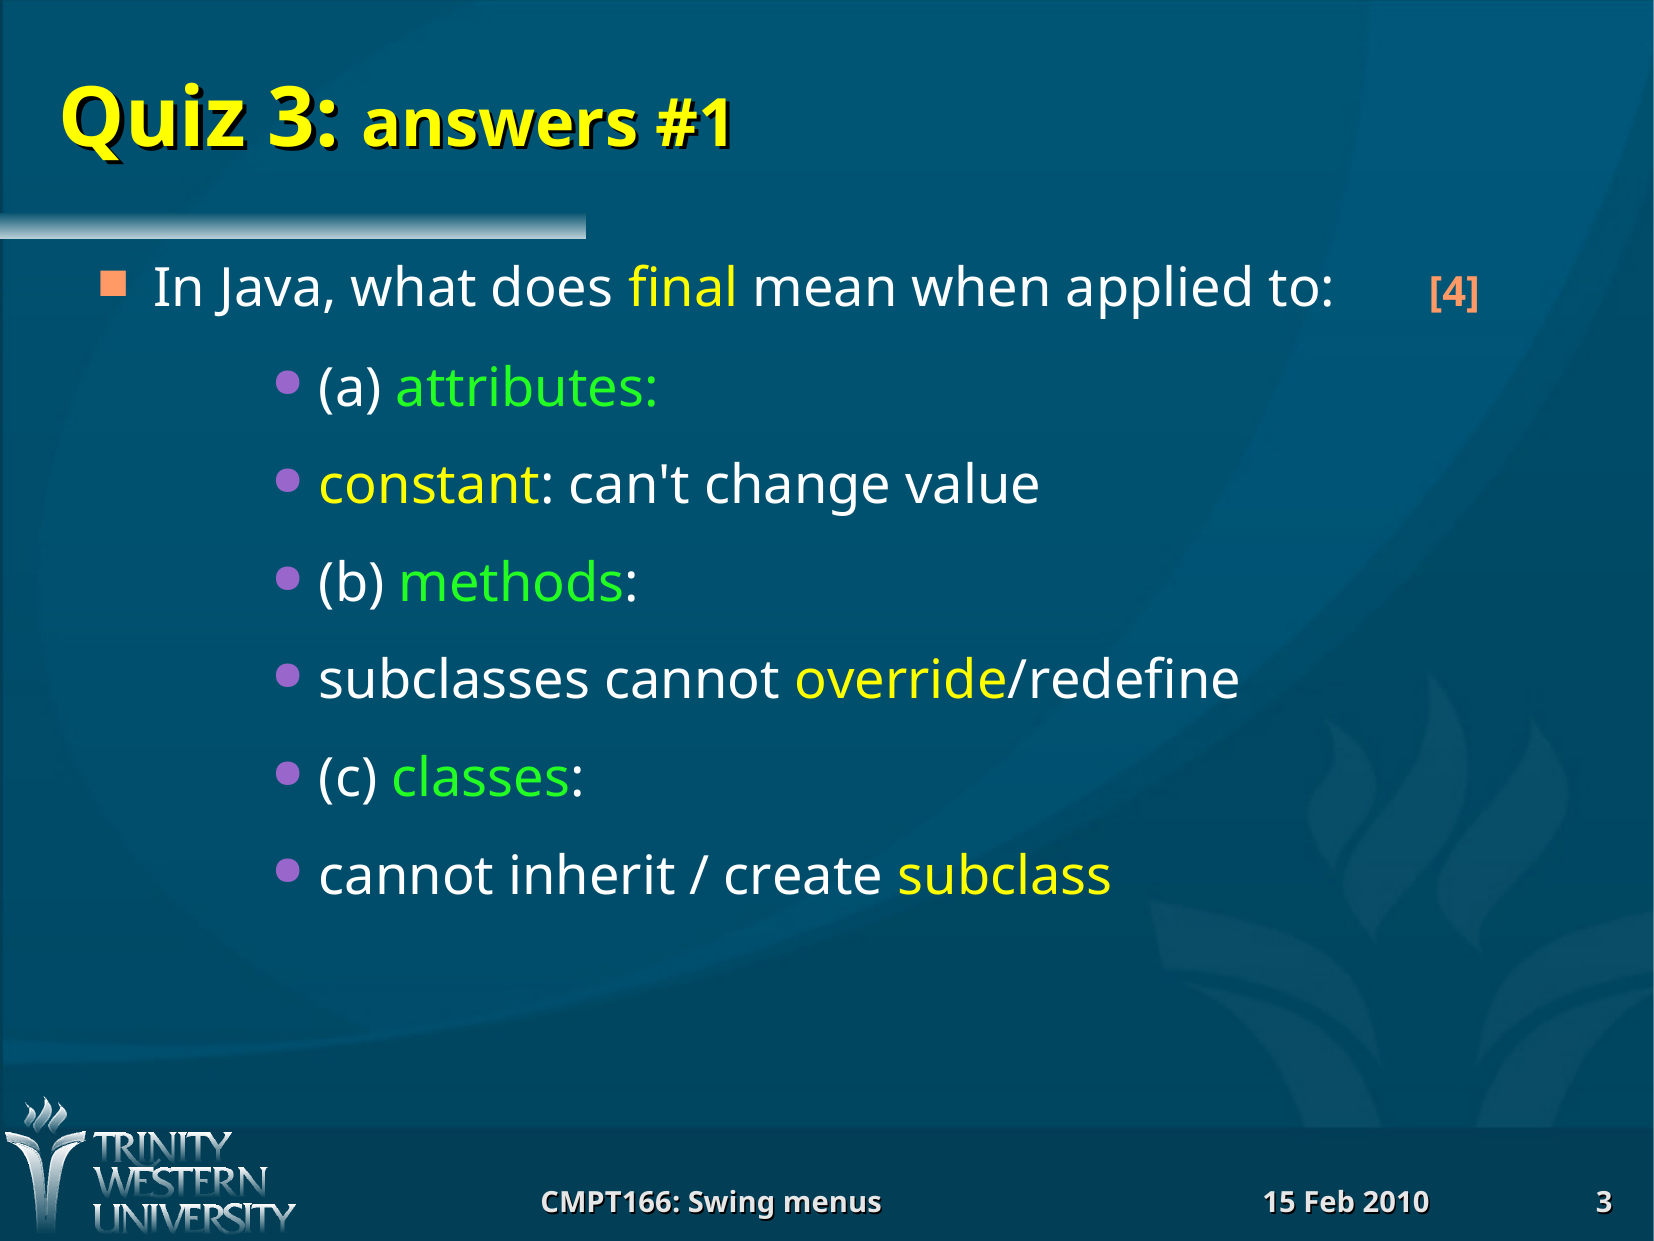

# Quiz 3: answers #1
In Java, what does final mean when applied to:		[4]
(a) attributes:
constant: can't change value
(b) methods:
subclasses cannot override/redefine
(c) classes:
cannot inherit / create subclass
CMPT166: Swing menus
15 Feb 2010
3